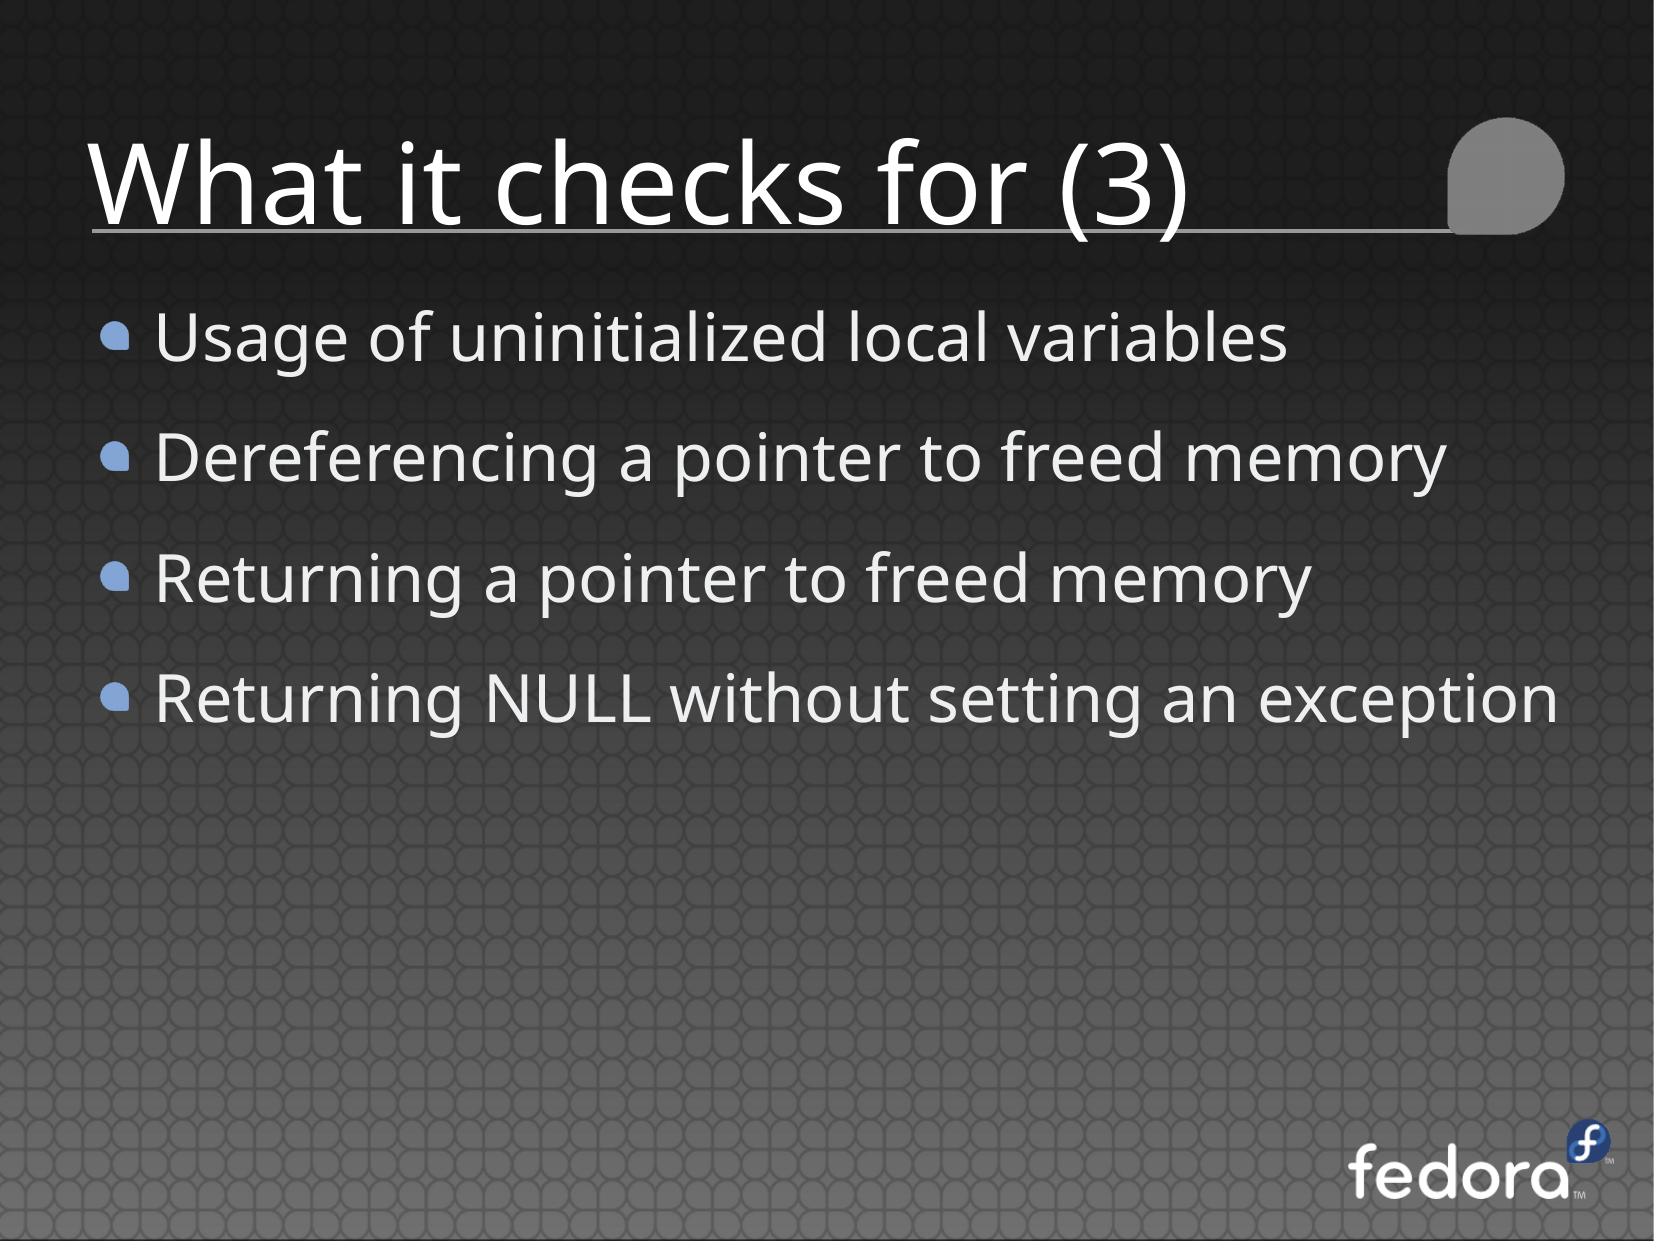

# What it checks for (3)
Usage of uninitialized local variables
Dereferencing a pointer to freed memory
Returning a pointer to freed memory
Returning NULL without setting an exception